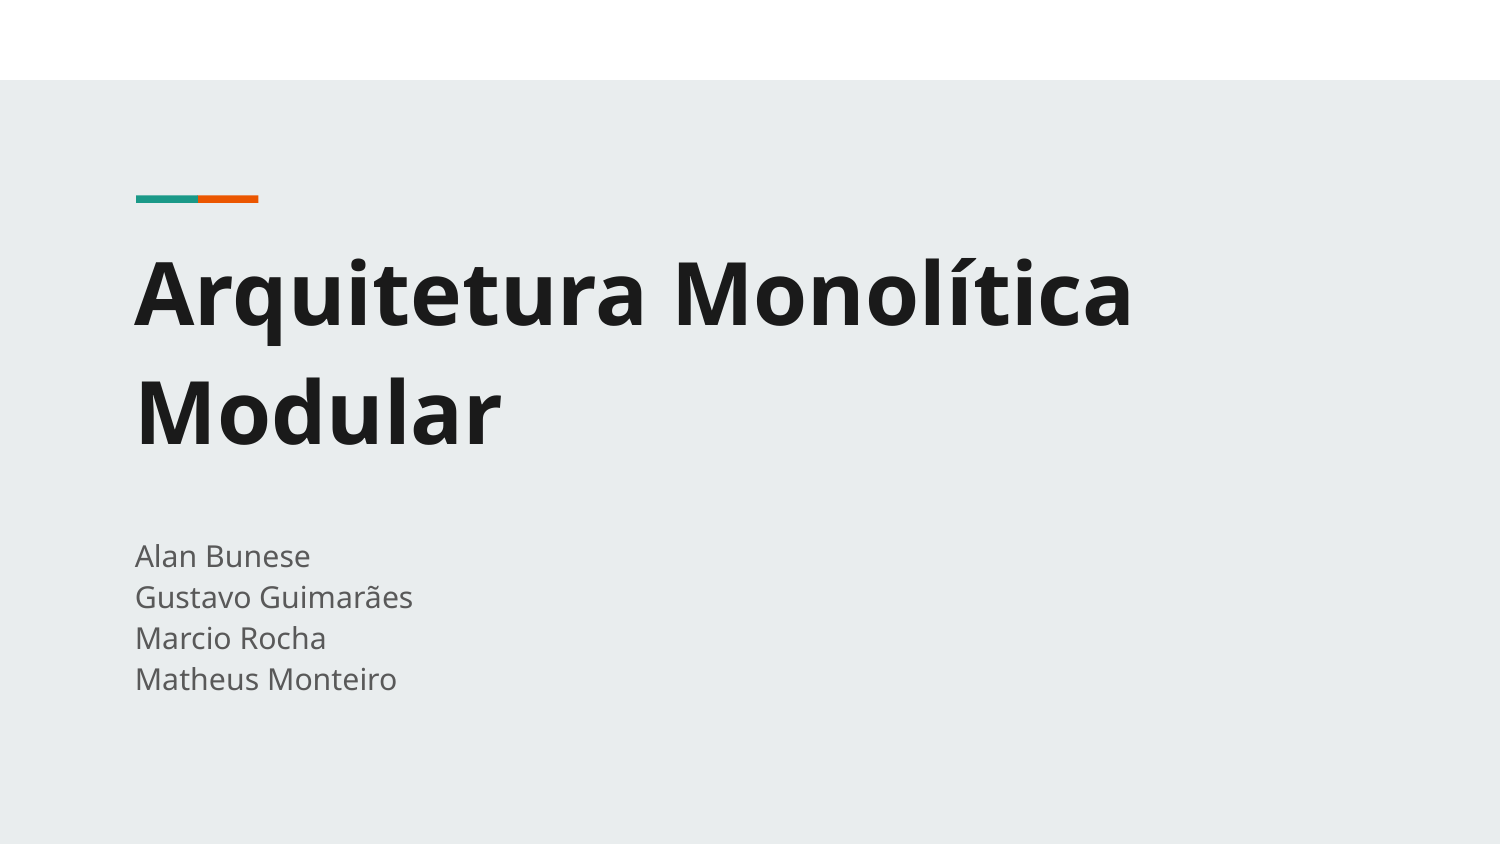

# Arquitetura Monolítica Modular
Alan Bunese
Gustavo Guimarães
Marcio Rocha
Matheus Monteiro